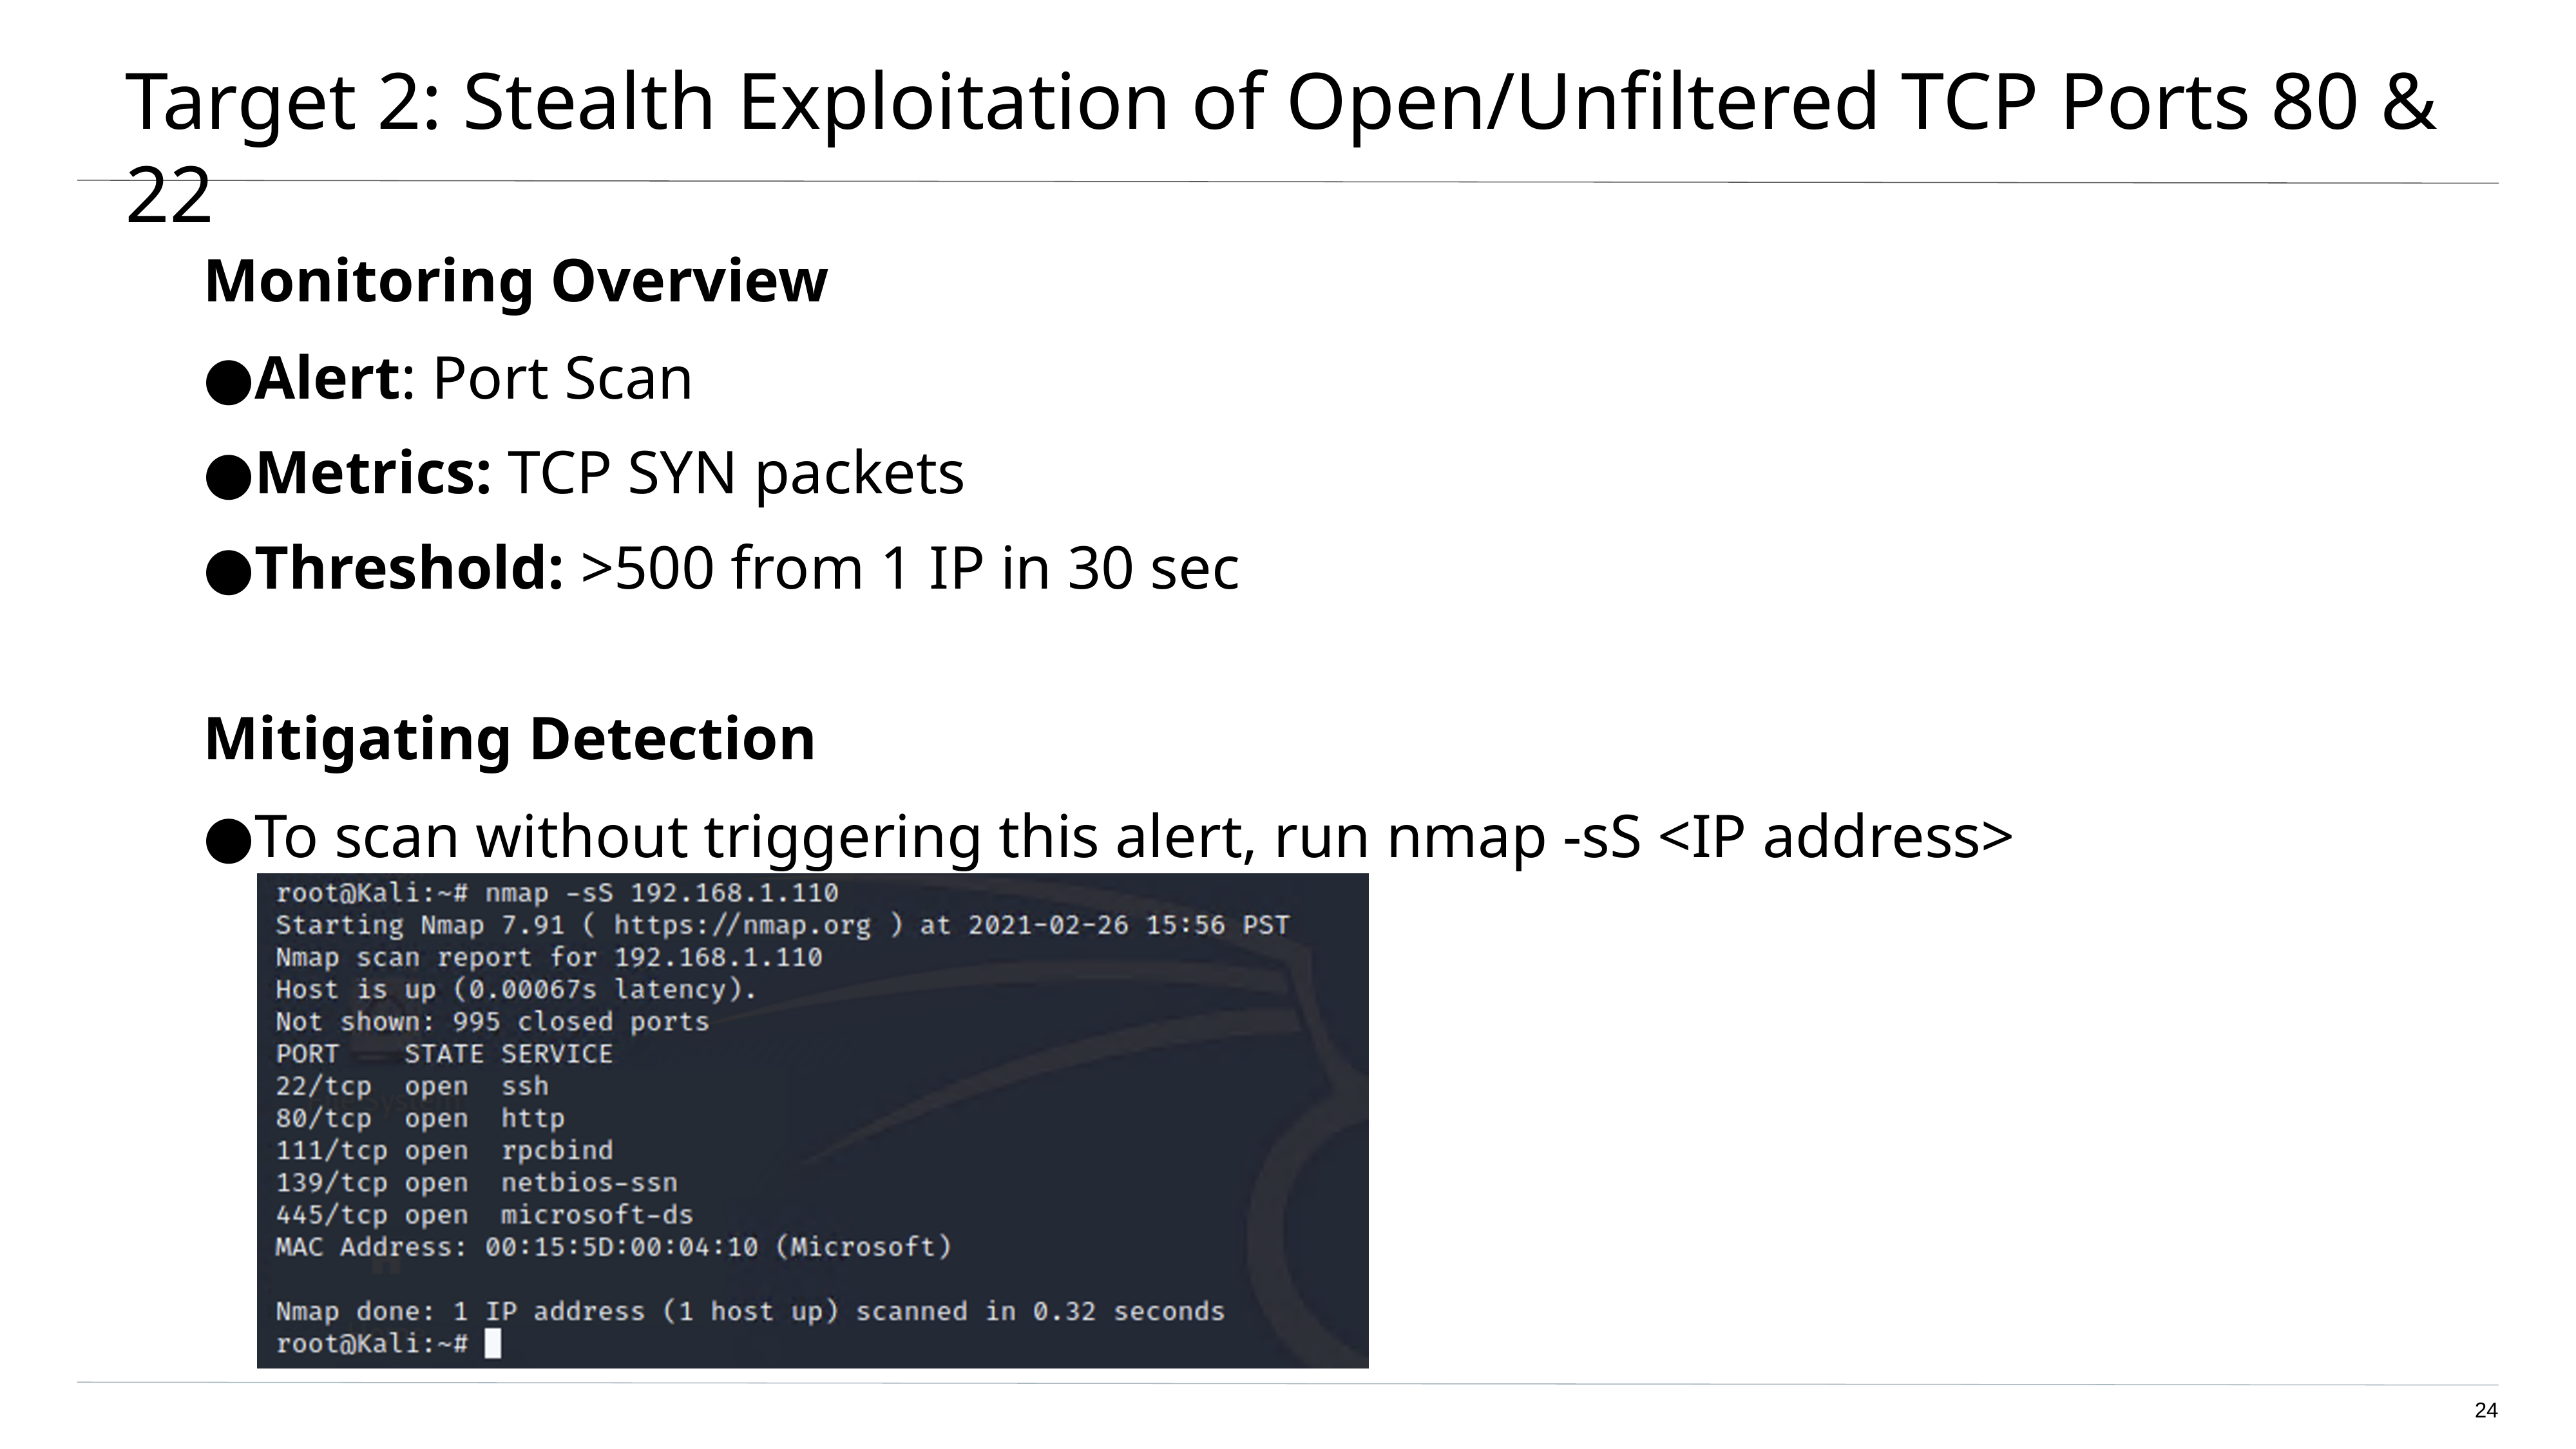

# Target 2: Stealth Exploitation of Open/Unfiltered TCP Ports 80 & 22
Monitoring Overview
Alert: Port Scan
Metrics: TCP SYN packets
Threshold: >500 from 1 IP in 30 sec
Mitigating Detection
To scan without triggering this alert, run nmap -sS <IP address>